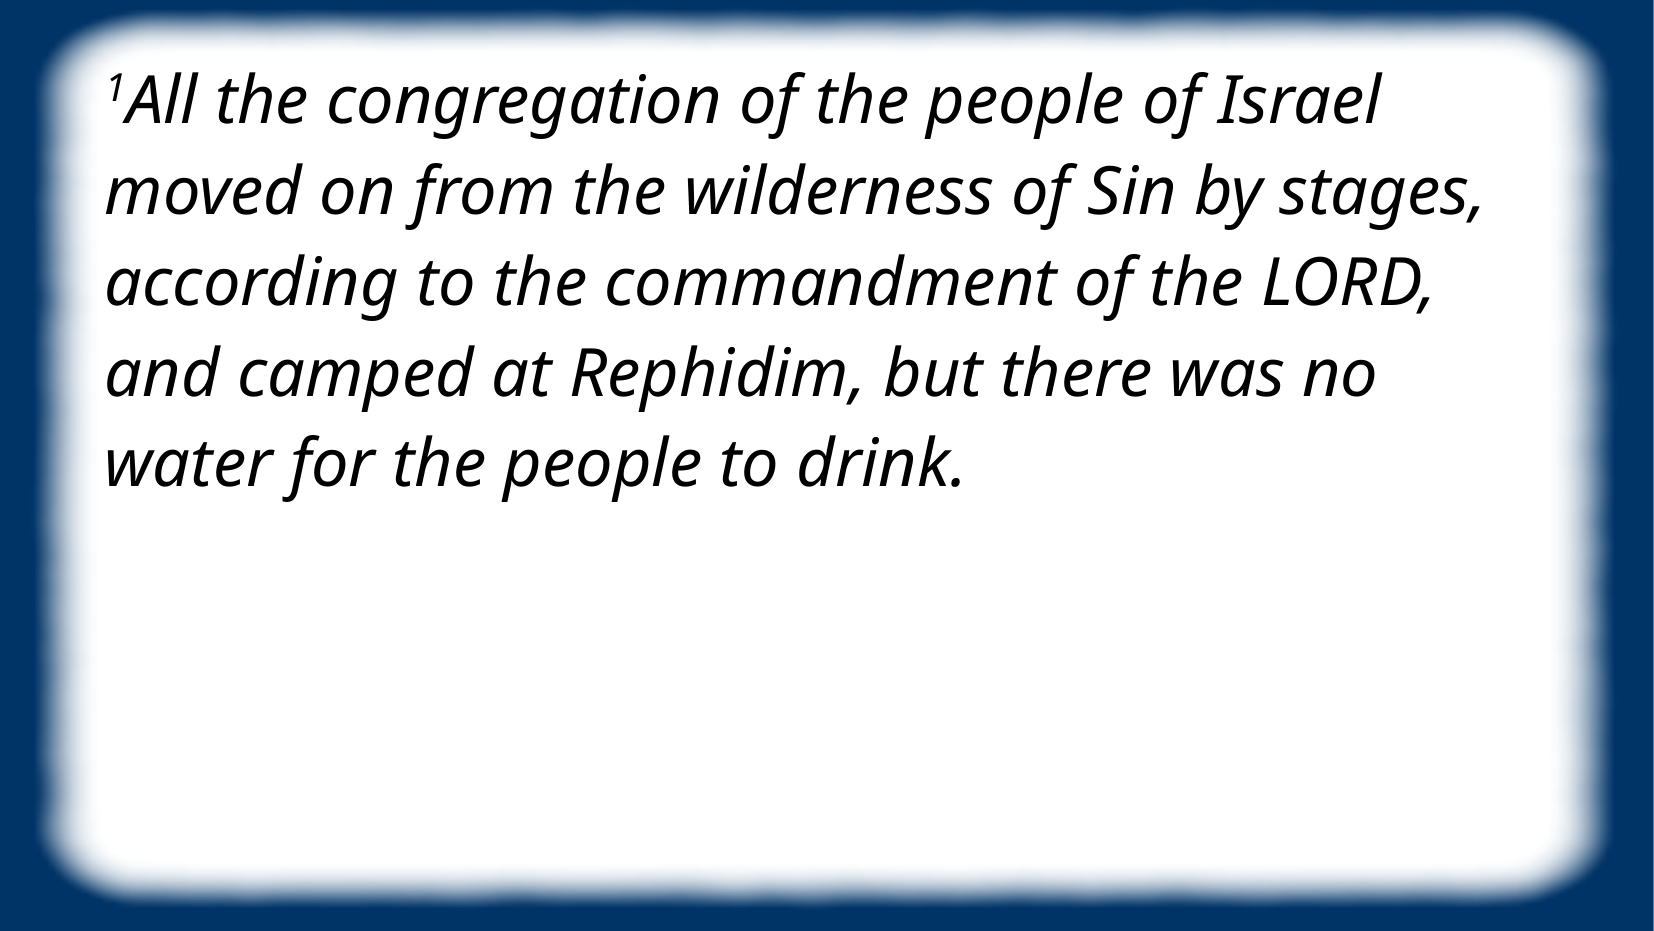

1All the congregation of the people of Israel moved on from the wilderness of Sin by stages, according to the commandment of the LORD, and camped at Rephidim, but there was no water for the people to drink.